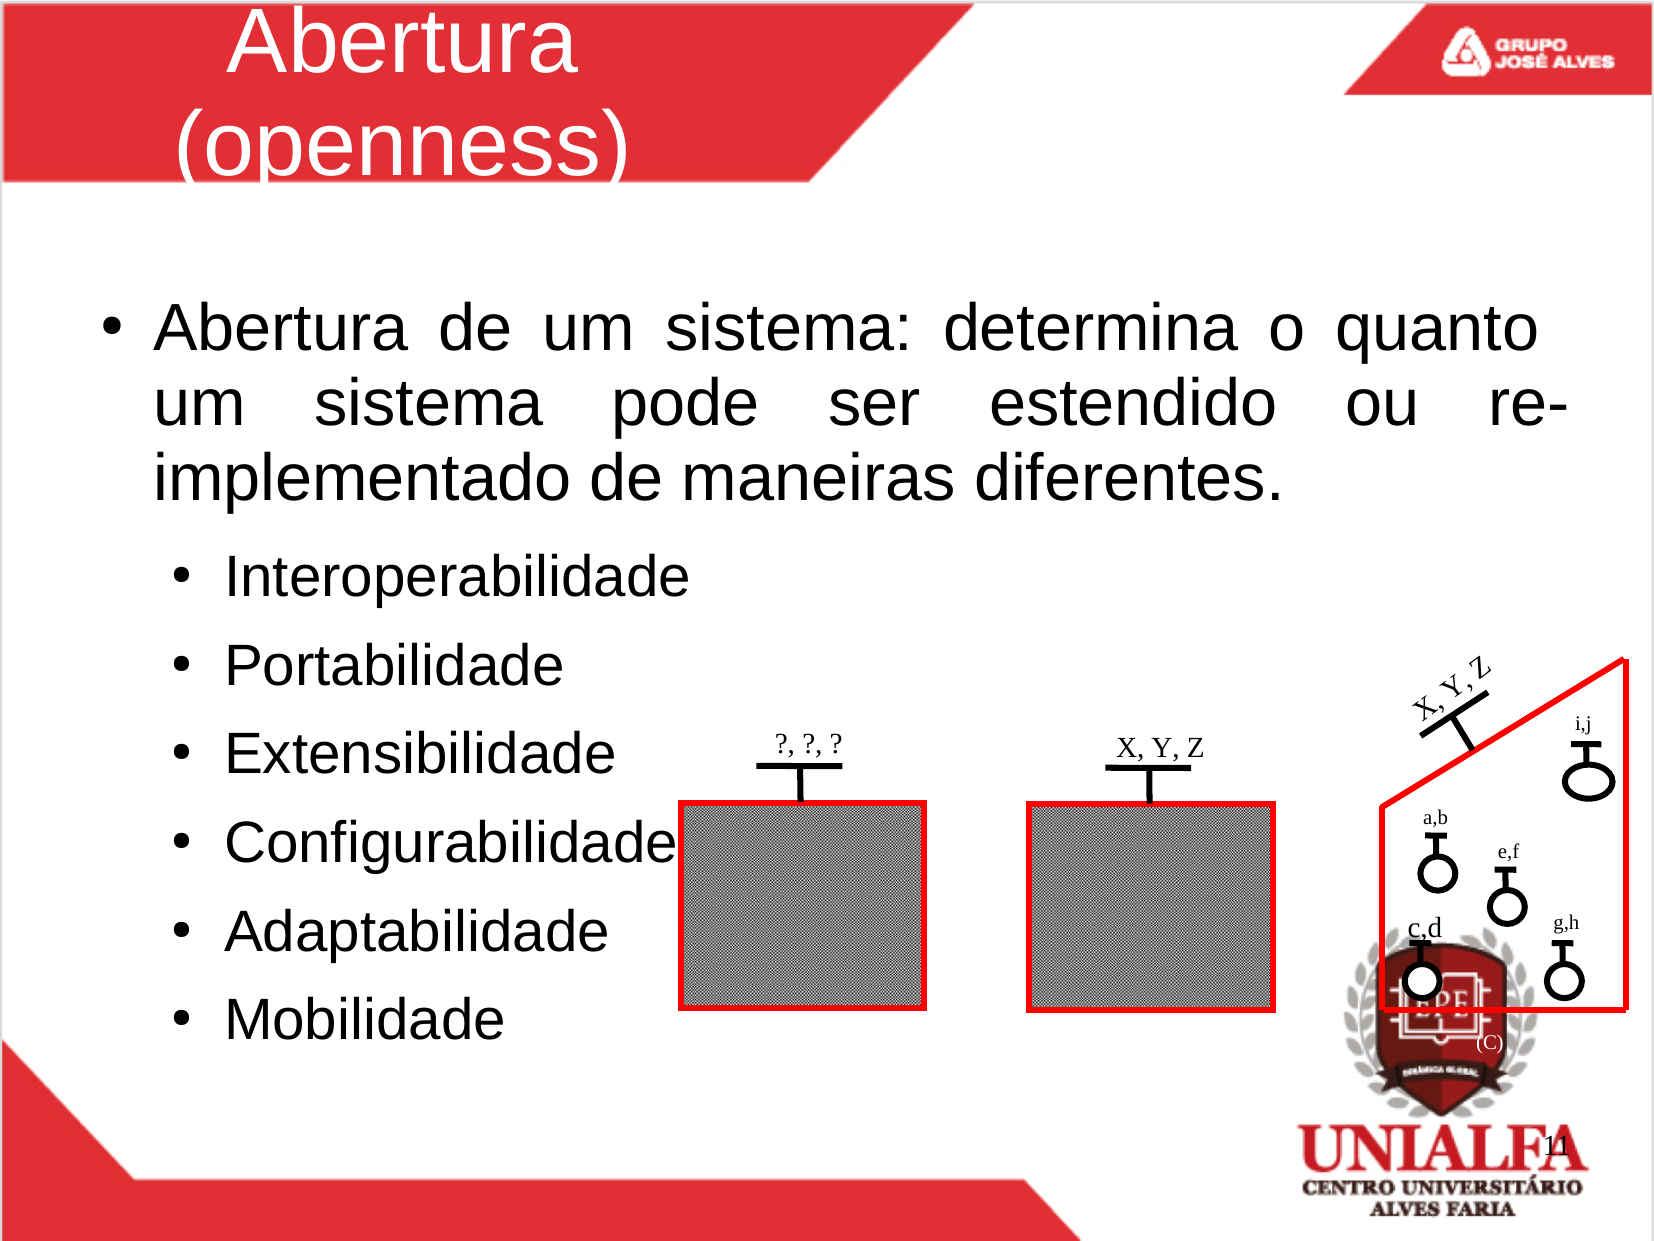

# Abertura (openness)
Abertura de um sistema: determina o quanto um sistema pode ser estendido ou re-implementado de maneiras diferentes.
Interoperabilidade
Portabilidade
Extensibilidade
Configurabilidade
Adaptabilidade
Mobilidade
X, Y, Z
i,j
?, ?, ?
X, Y, Z
a,b
e,f
c,d
g,h
(A)
(B)
(C)
11